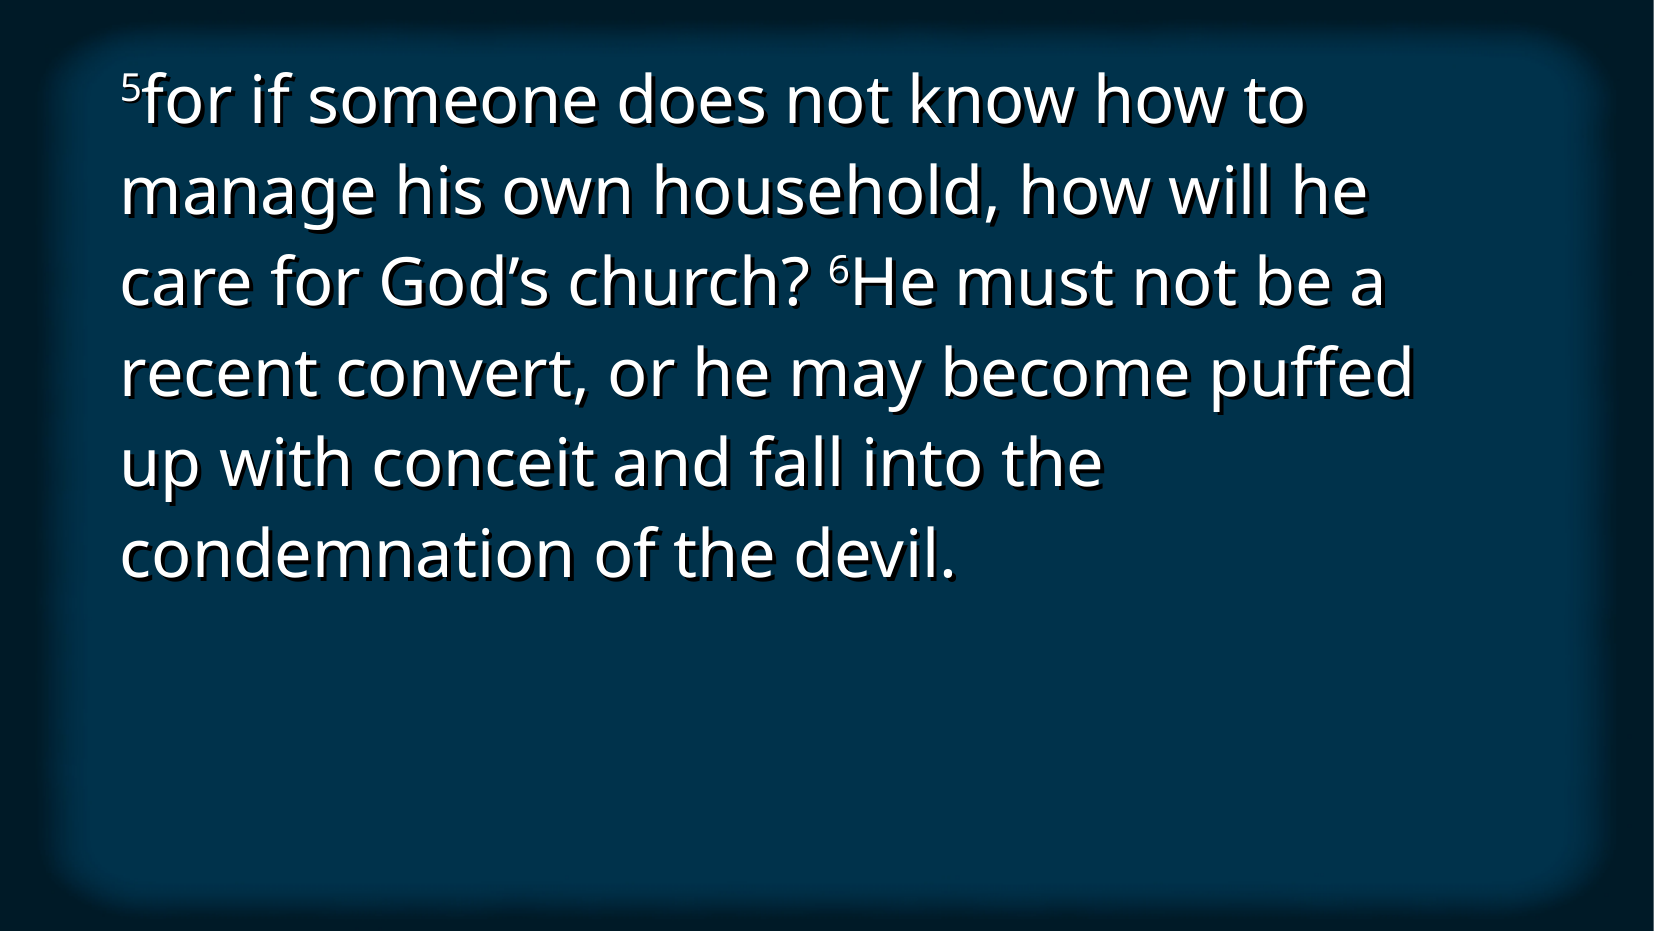

5for if someone does not know how to manage his own household, how will he care for God’s church? 6He must not be a recent convert, or he may become puffed up with conceit and fall into the condemnation of the devil.